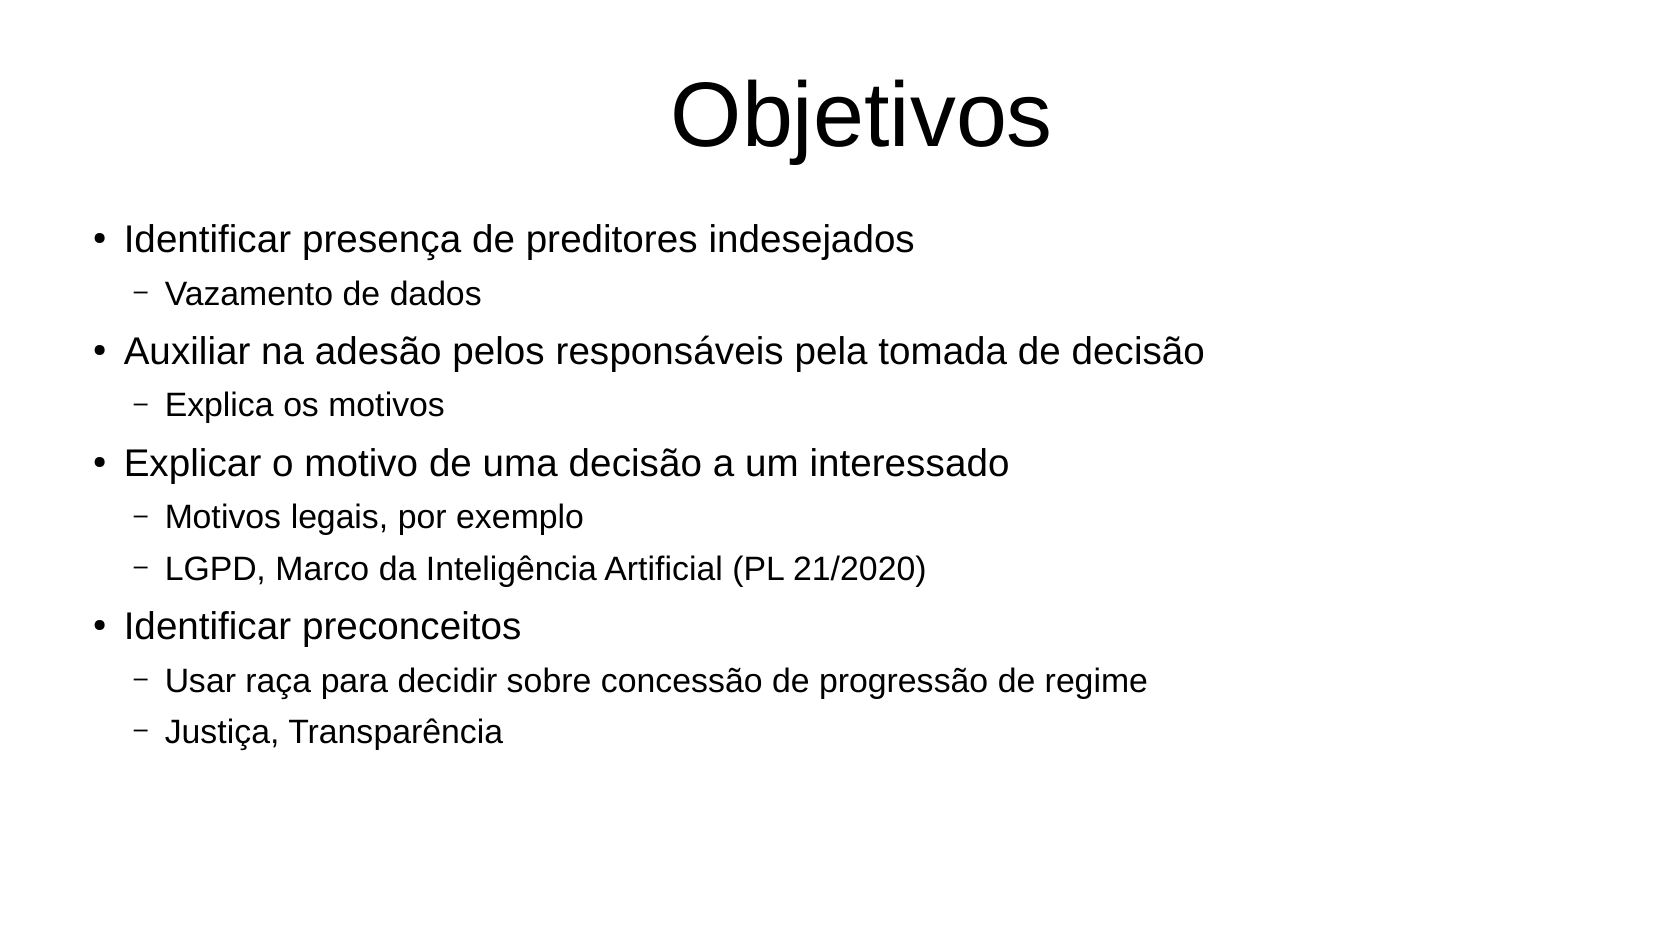

# Objetivos
Identificar presença de preditores indesejados
Vazamento de dados
Auxiliar na adesão pelos responsáveis pela tomada de decisão
Explica os motivos
Explicar o motivo de uma decisão a um interessado
Motivos legais, por exemplo
LGPD, Marco da Inteligência Artificial (PL 21/2020)
Identificar preconceitos
Usar raça para decidir sobre concessão de progressão de regime
Justiça, Transparência